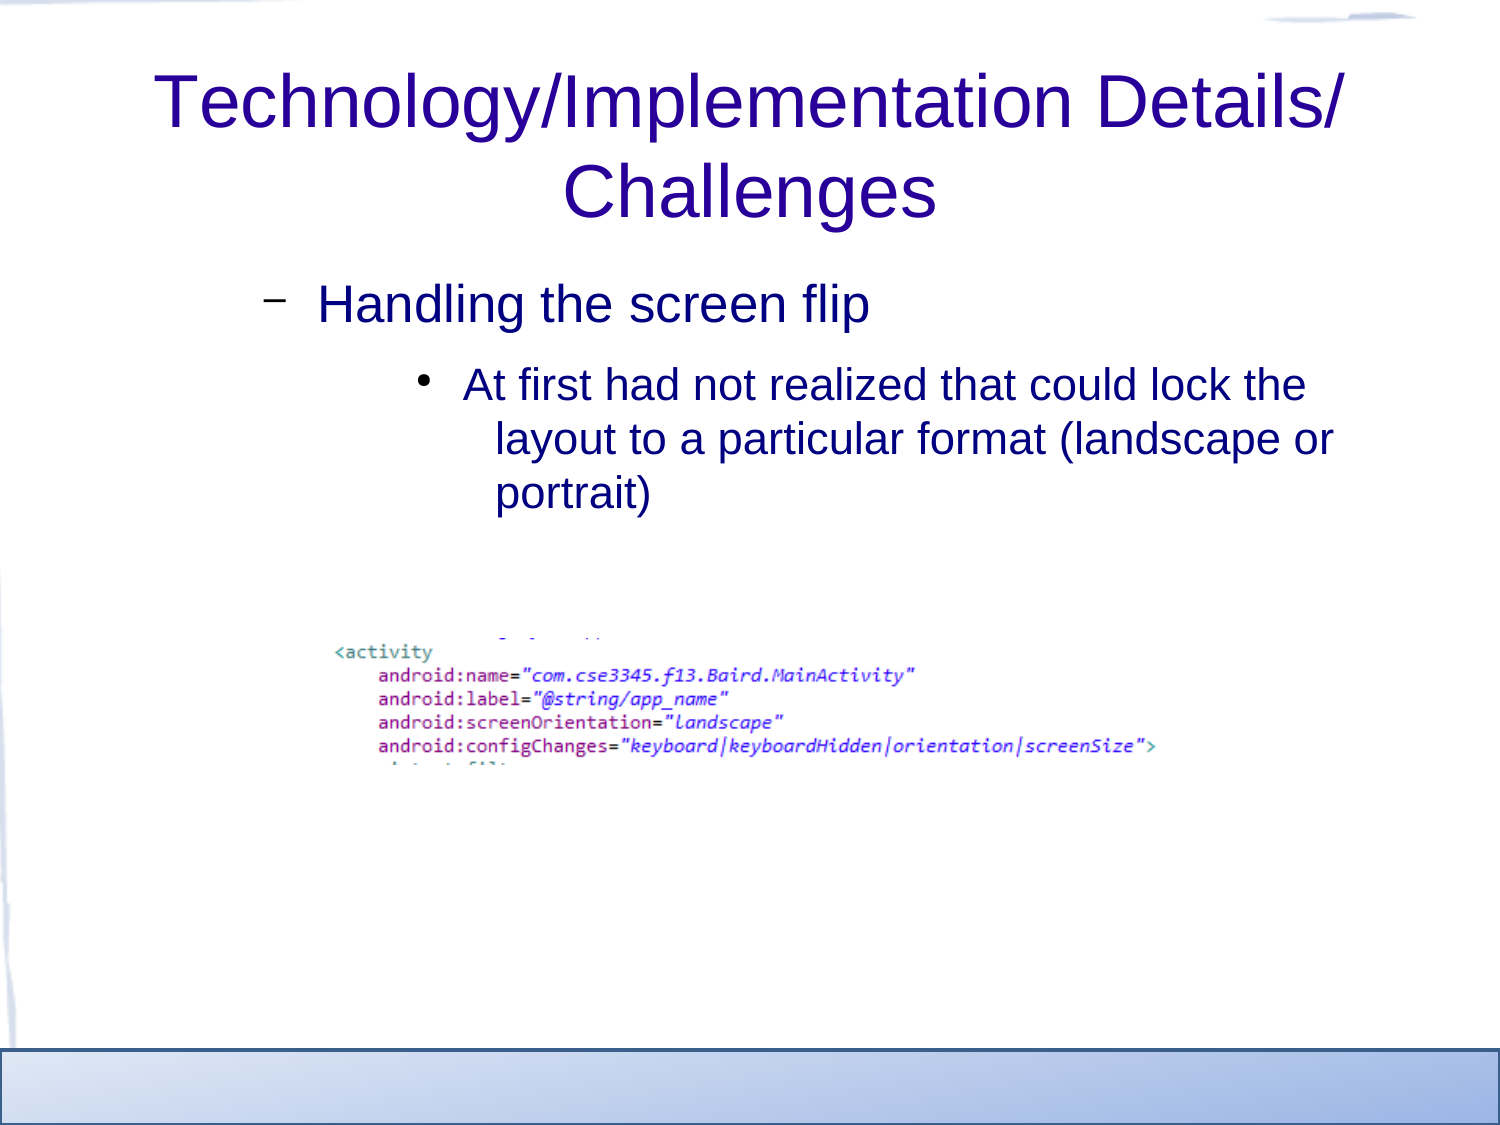

Technology/Implementation Details/ Challenges
# Handling the screen flip
At first had not realized that could lock the layout to a particular format (landscape or portrait)